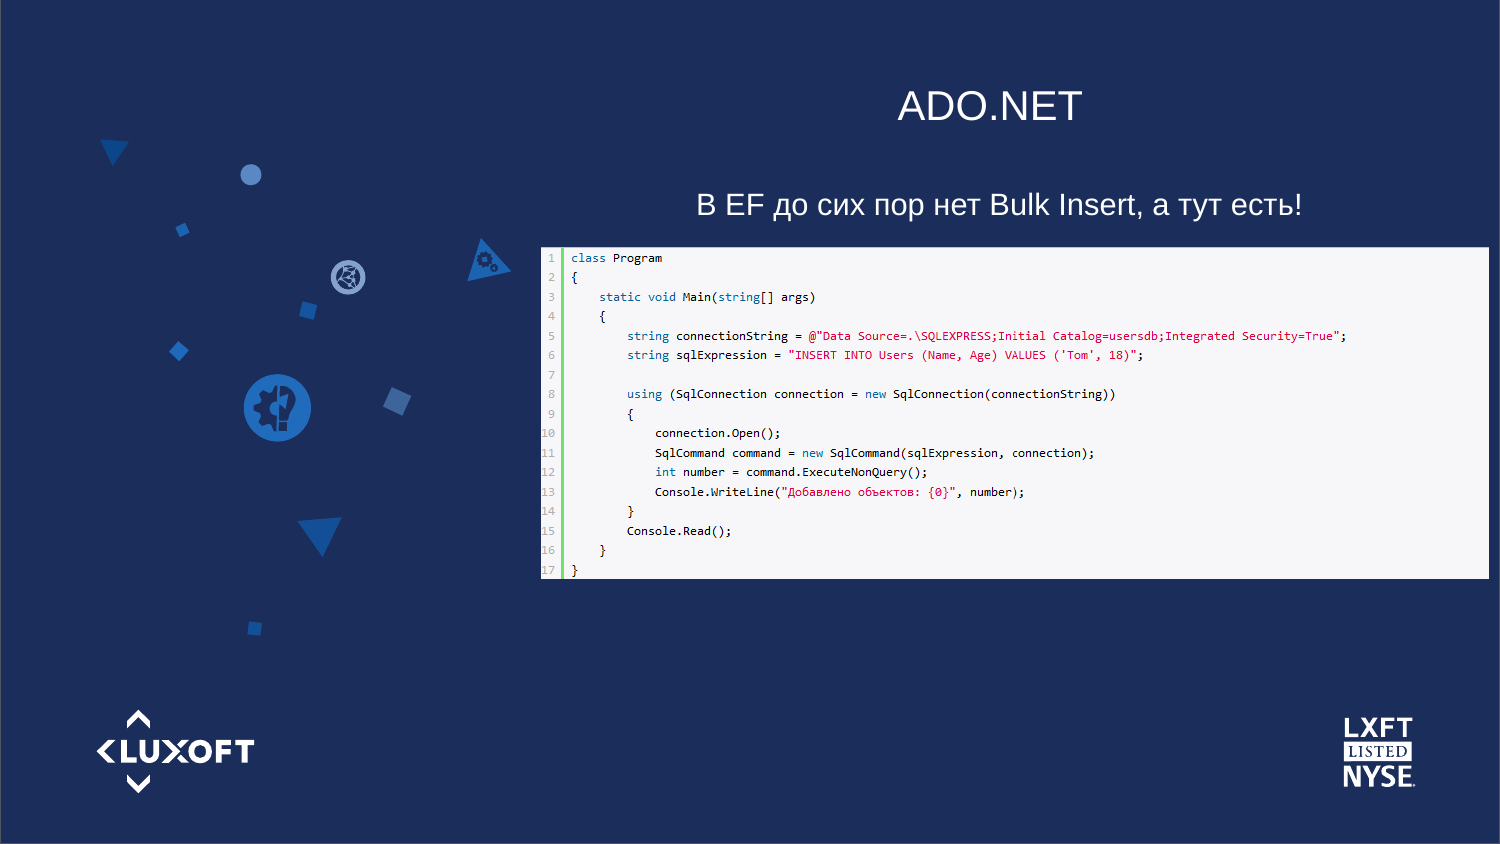

# ADO.NET
В EF до сих пор нет Bulk Insert, а тут есть!